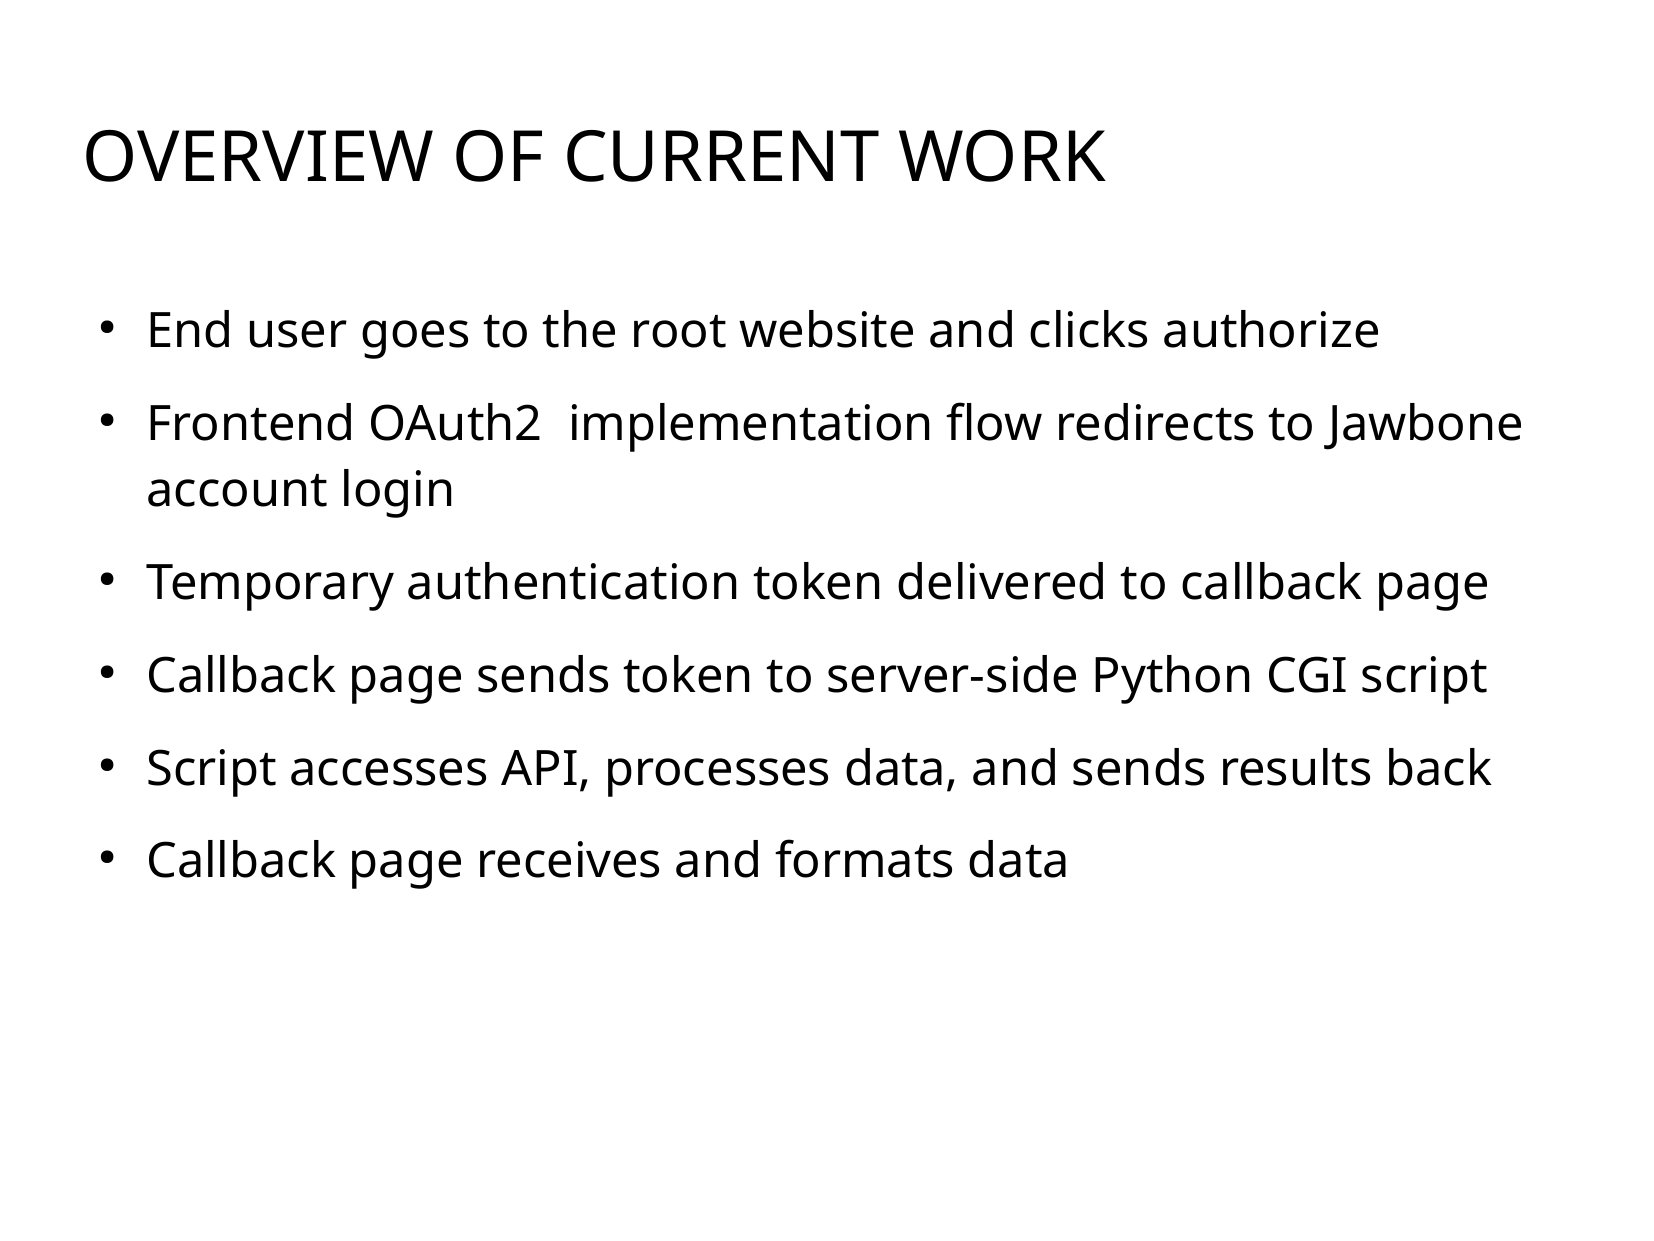

# OVERVIEW OF CURRENT WORK
End user goes to the root website and clicks authorize
Frontend OAuth2 implementation flow redirects to Jawbone account login
Temporary authentication token delivered to callback page
Callback page sends token to server-side Python CGI script
Script accesses API, processes data, and sends results back
Callback page receives and formats data